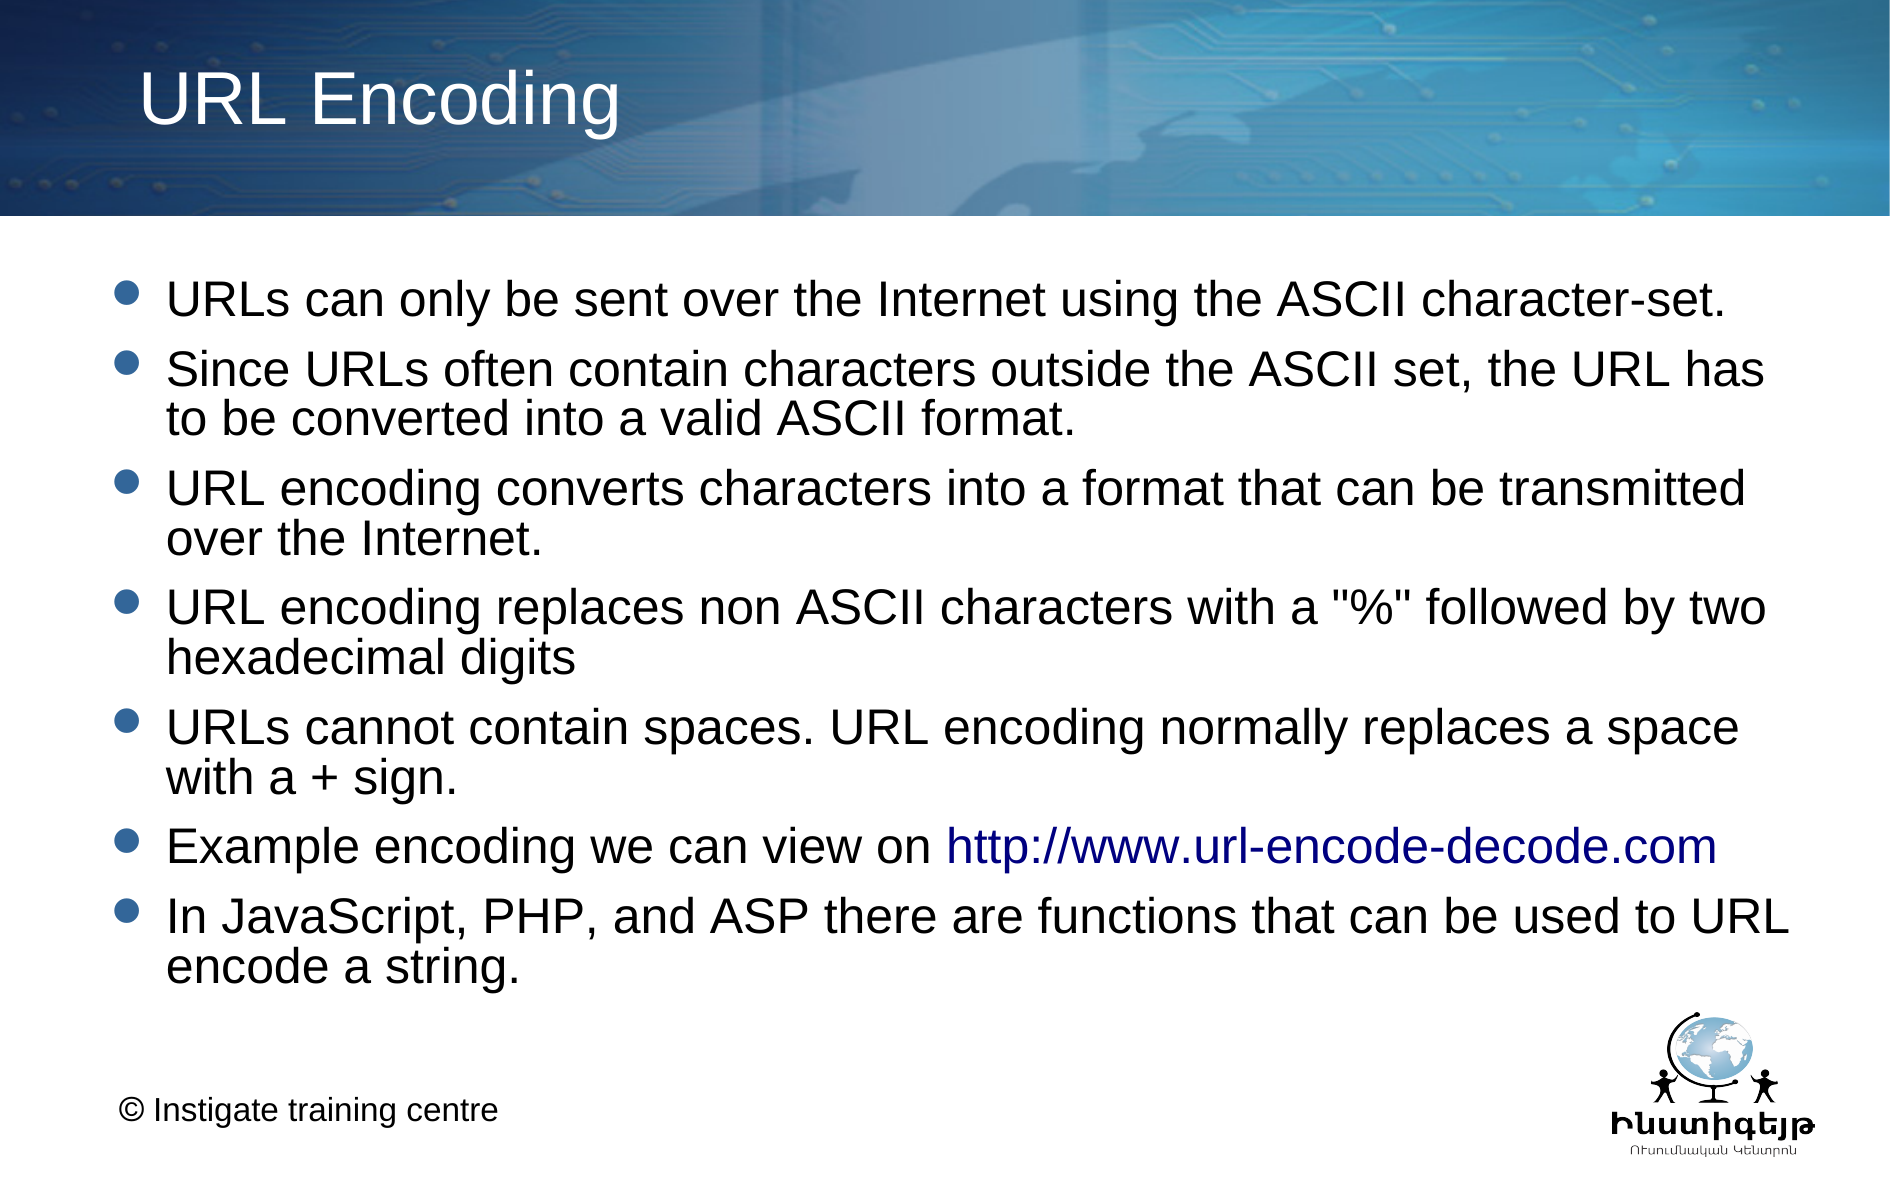

URL Encoding
# URLs can only be sent over the Internet using the ASCII character-set.
Since URLs often contain characters outside the ASCII set, the URL has to be converted into a valid ASCII format.
URL encoding converts characters into a format that can be transmitted over the Internet.
URL encoding replaces non ASCII characters with a "%" followed by two hexadecimal digits
URLs cannot contain spaces. URL encoding normally replaces a space with a + sign.
Example encoding we can view on http://www.url-encode-decode.com
In JavaScript, PHP, and ASP there are functions that can be used to URL encode a string.